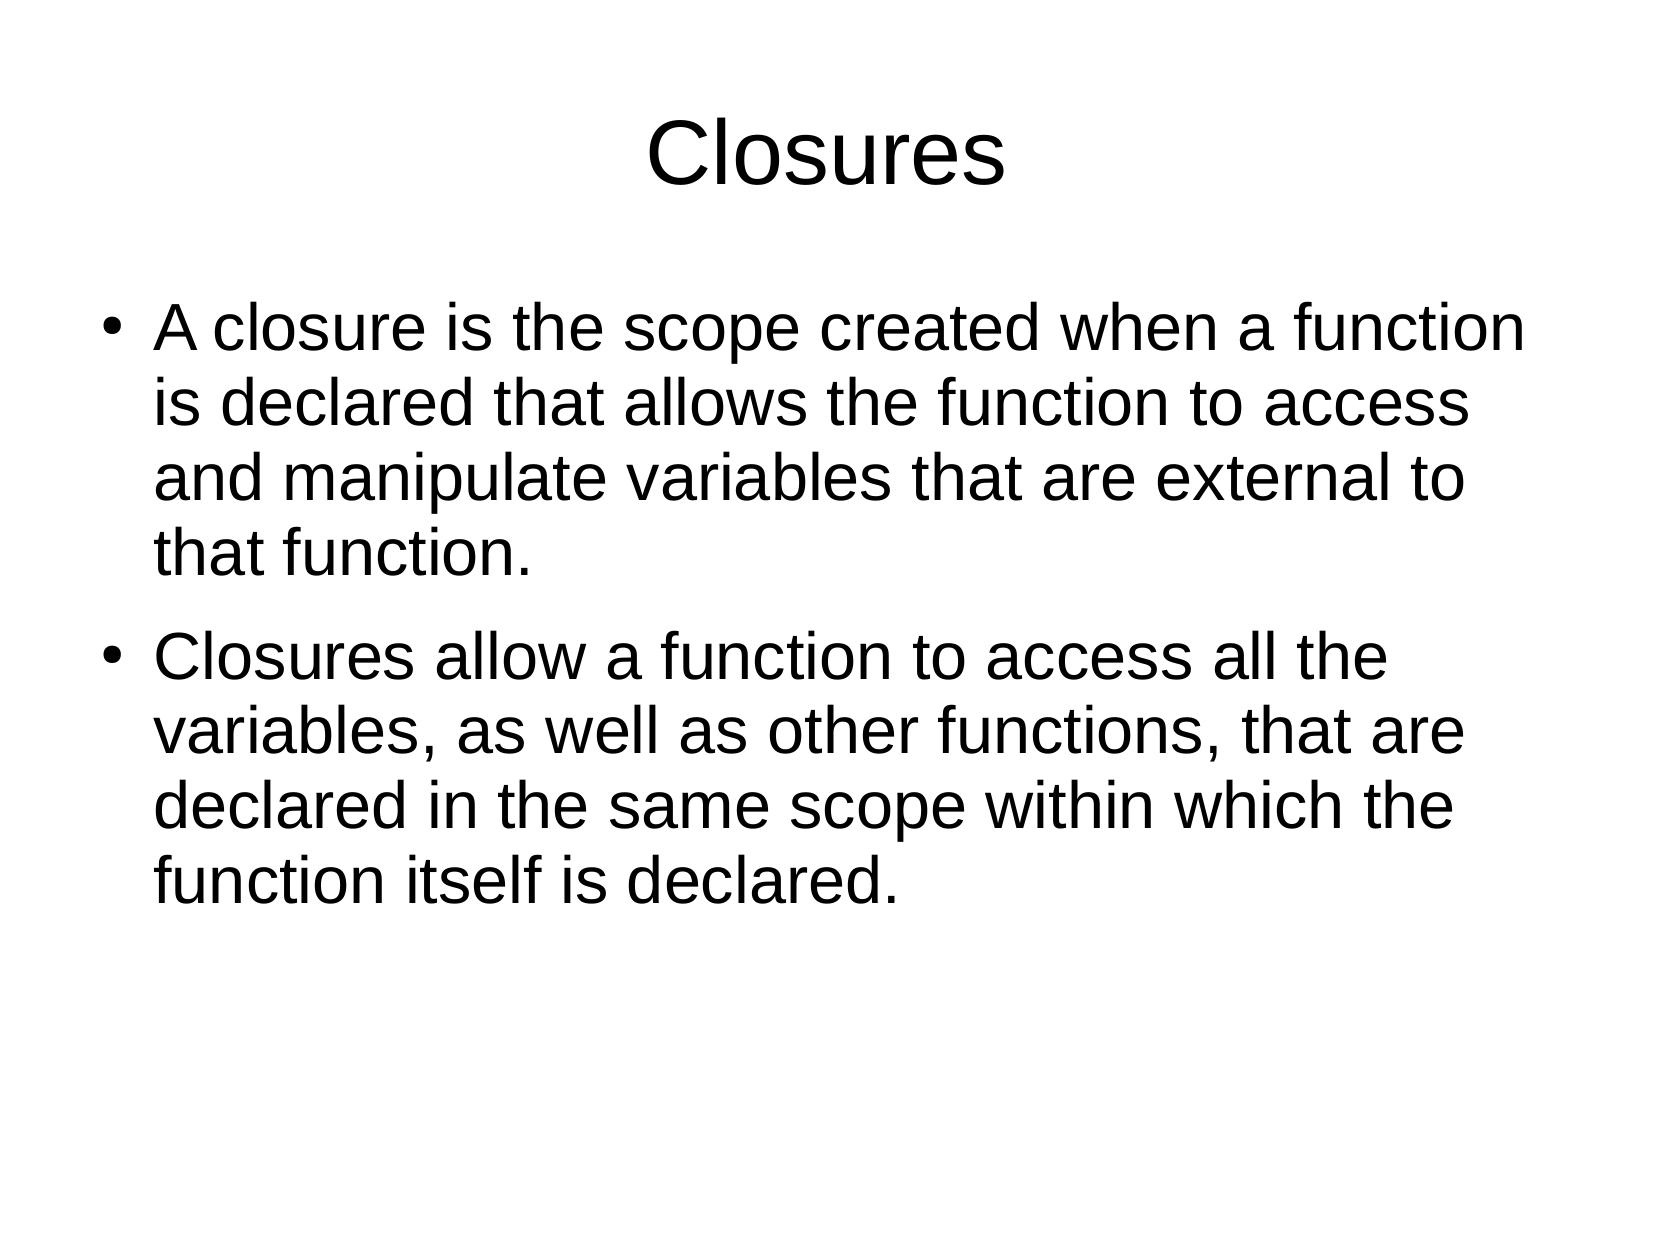

# Closures
A closure is the scope created when a function is declared that allows the function to access and manipulate variables that are external to that function.
Closures allow a function to access all the variables, as well as other functions, that are declared in the same scope within which the function itself is declared.